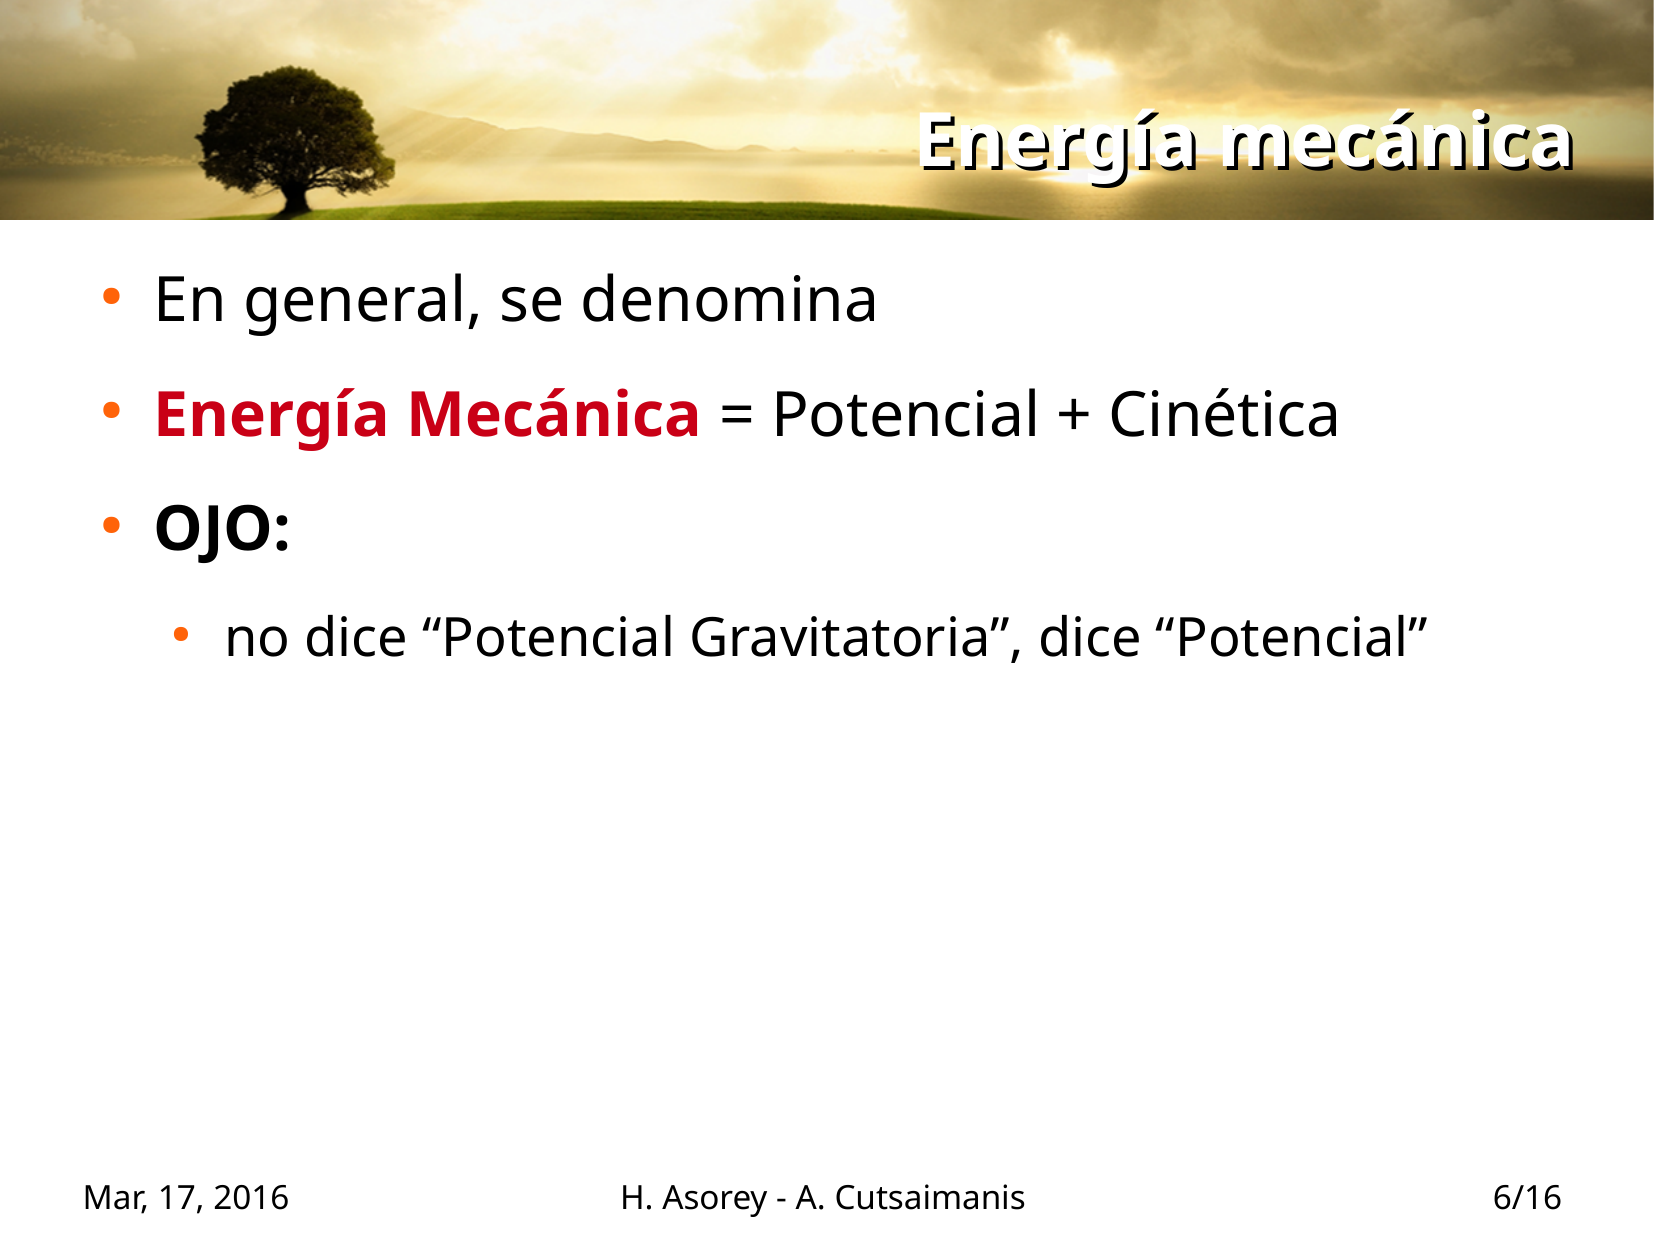

# Energía mecánica
En general, se denomina
Energía Mecánica = Potencial + Cinética
OJO:
no dice “Potencial Gravitatoria”, dice “Potencial”
Mar, 17, 2016
H. Asorey - A. Cutsaimanis
6